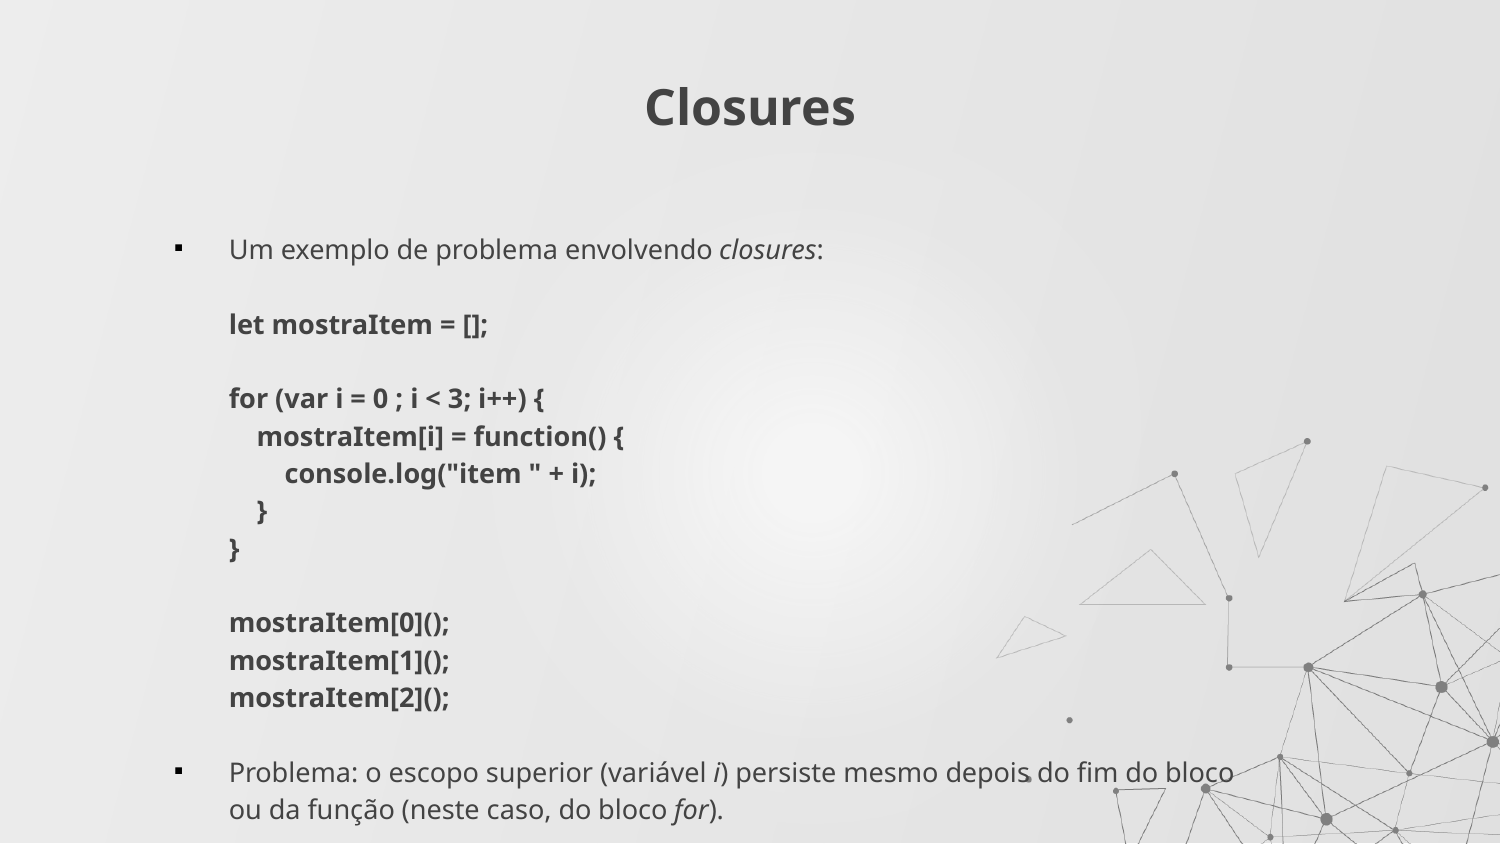

Closures
# Um exemplo de problema envolvendo closures:
let mostraItem = [];
for (var i = 0 ; i < 3; i++) {
 mostraItem[i] = function() {
 console.log("item " + i);
 }
}
mostraItem[0]();
mostraItem[1]();
mostraItem[2]();
Problema: o escopo superior (variável i) persiste mesmo depois do fim do bloco ou da função (neste caso, do bloco for).